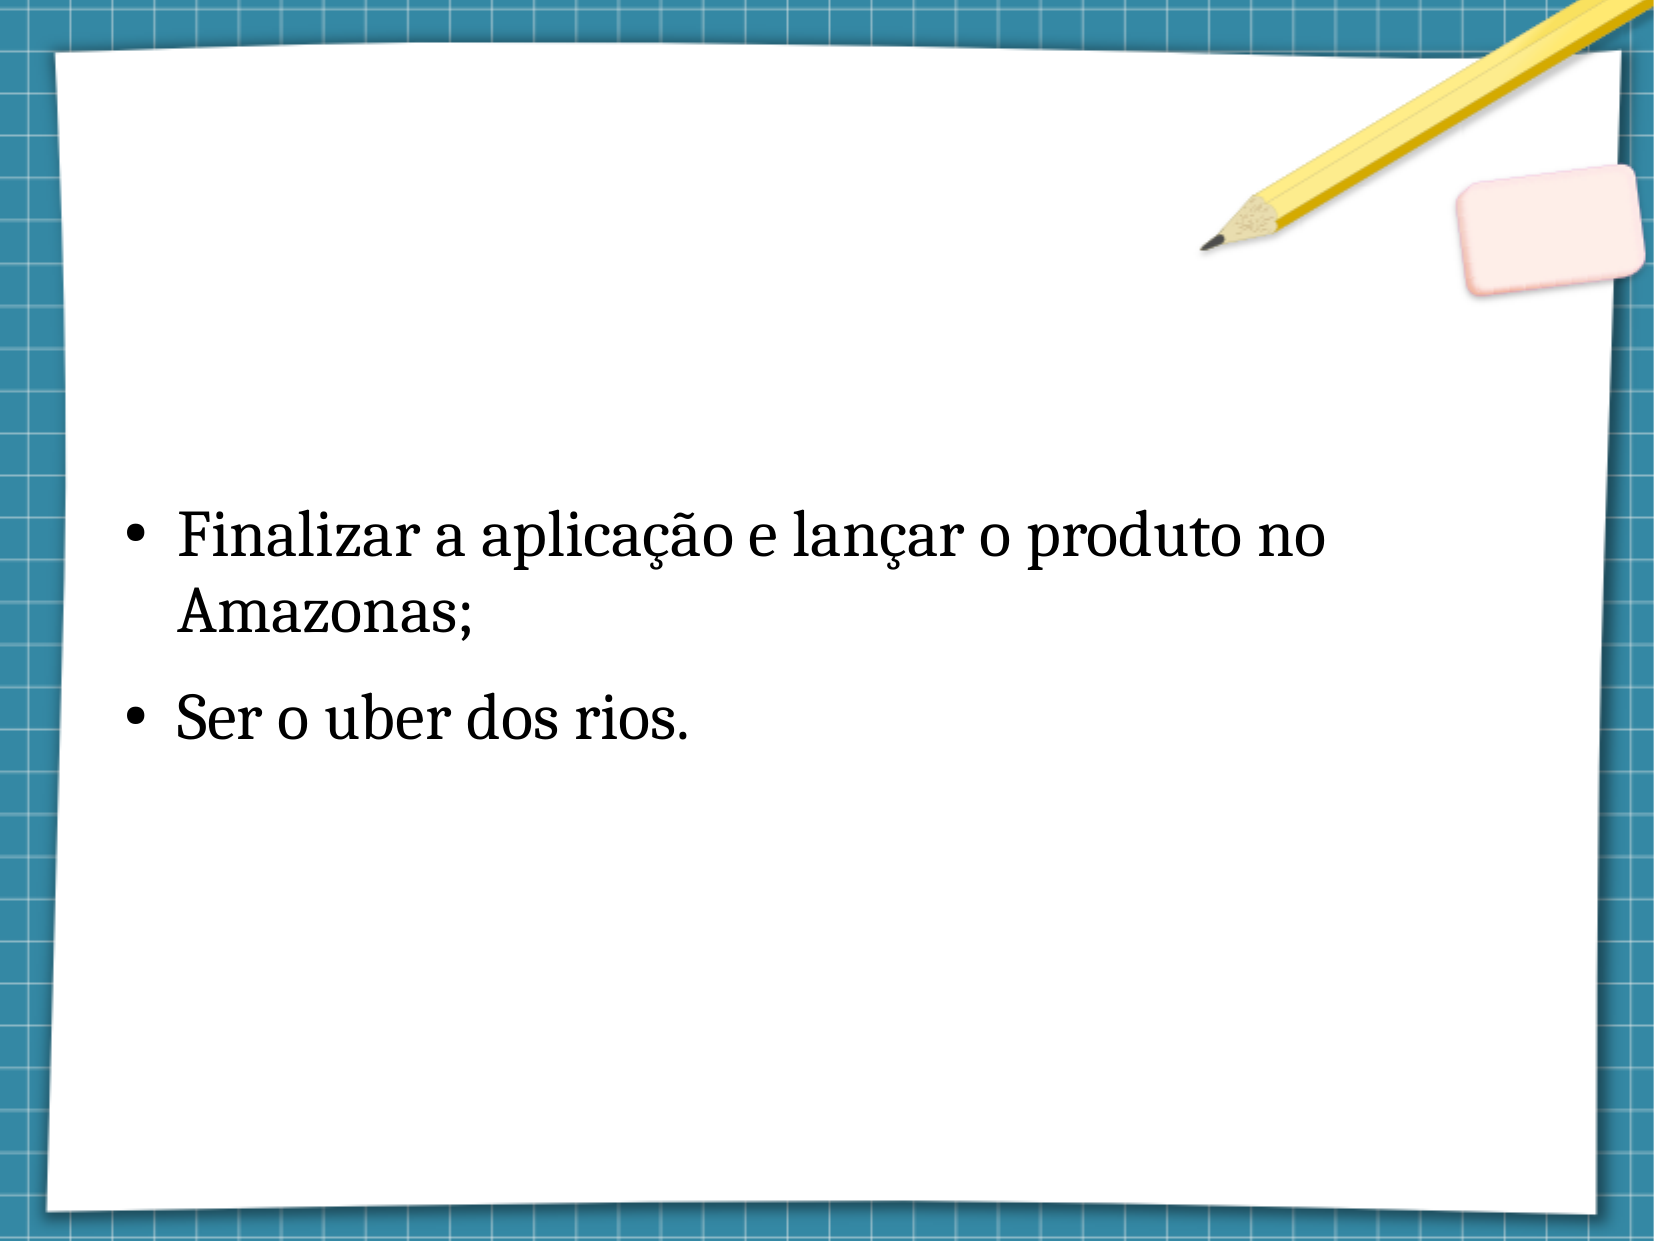

#
Finalizar a aplicação e lançar o produto no Amazonas;
Ser o uber dos rios.